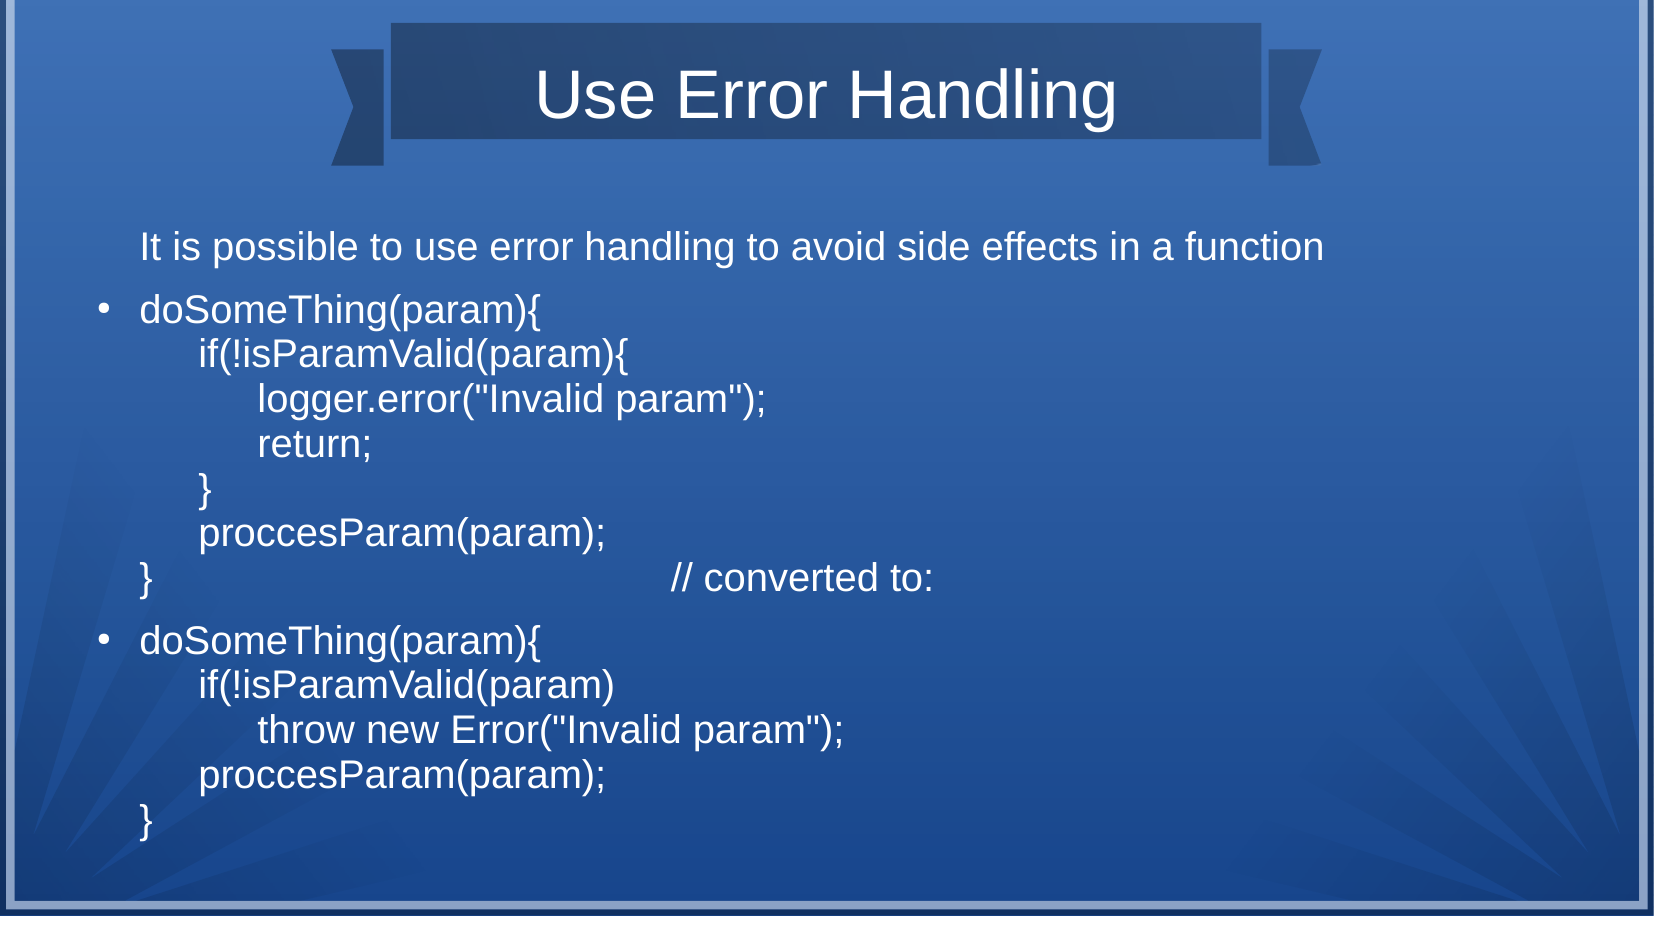

# Use Error Handling
It is possible to use error handling to avoid side effects in a function
doSomeThing(param){
	if(!isParamValid(param){
		logger.error("Invalid param");
		return;
	}
	proccesParam(param);
}									// converted to:
doSomeThing(param){
	if(!isParamValid(param)
		throw new Error("Invalid param");
	proccesParam(param);
}